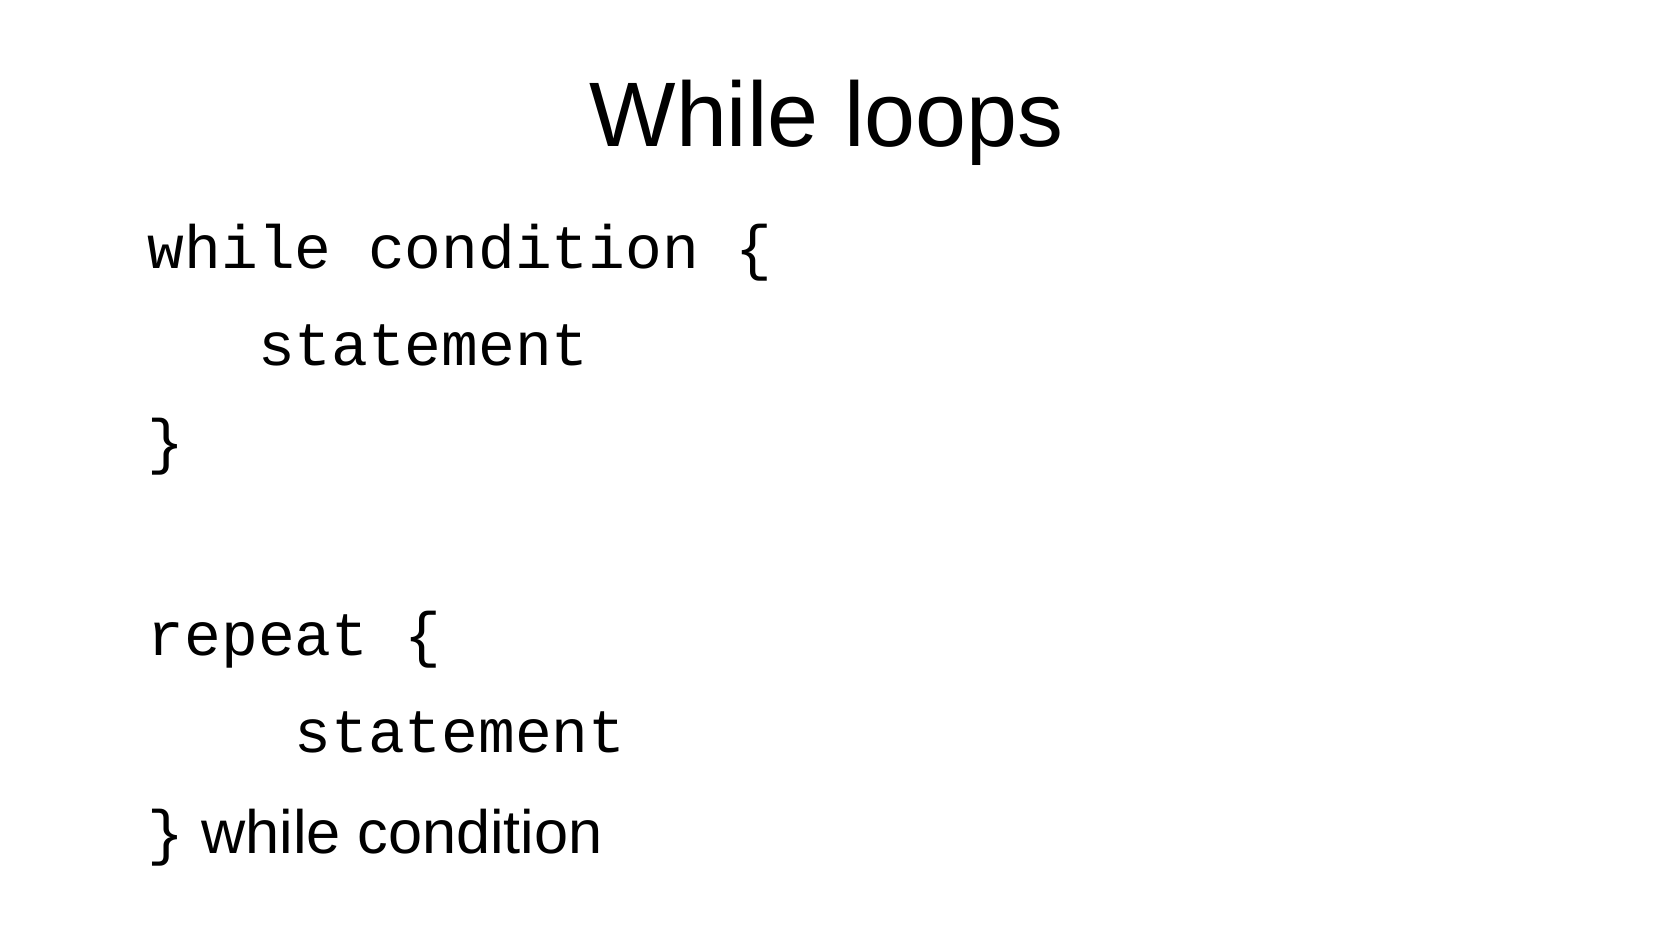

# While loops
while condition {
 statement
}
repeat {
 statement
} while condition